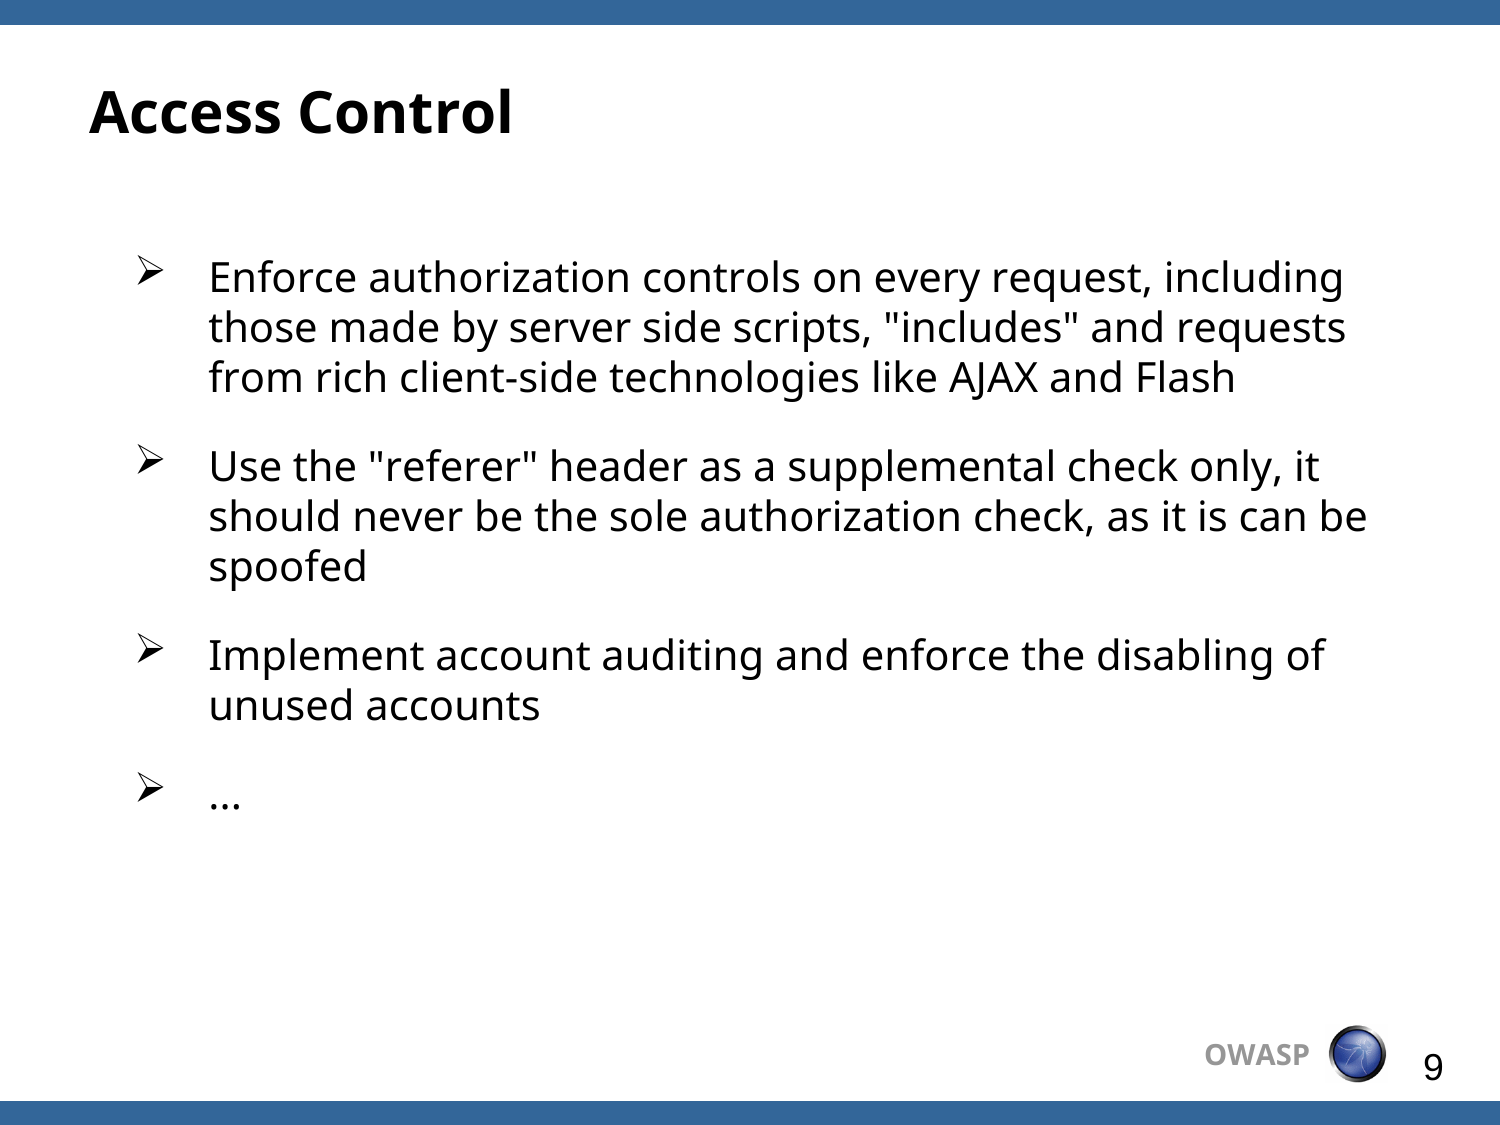

# Access Control
Enforce authorization controls on every request, including those made by server side scripts, "includes" and requests from rich client-side technologies like AJAX and Flash
Use the "referer" header as a supplemental check only, it should never be the sole authorization check, as it is can be spoofed
Implement account auditing and enforce the disabling of unused accounts
...
9